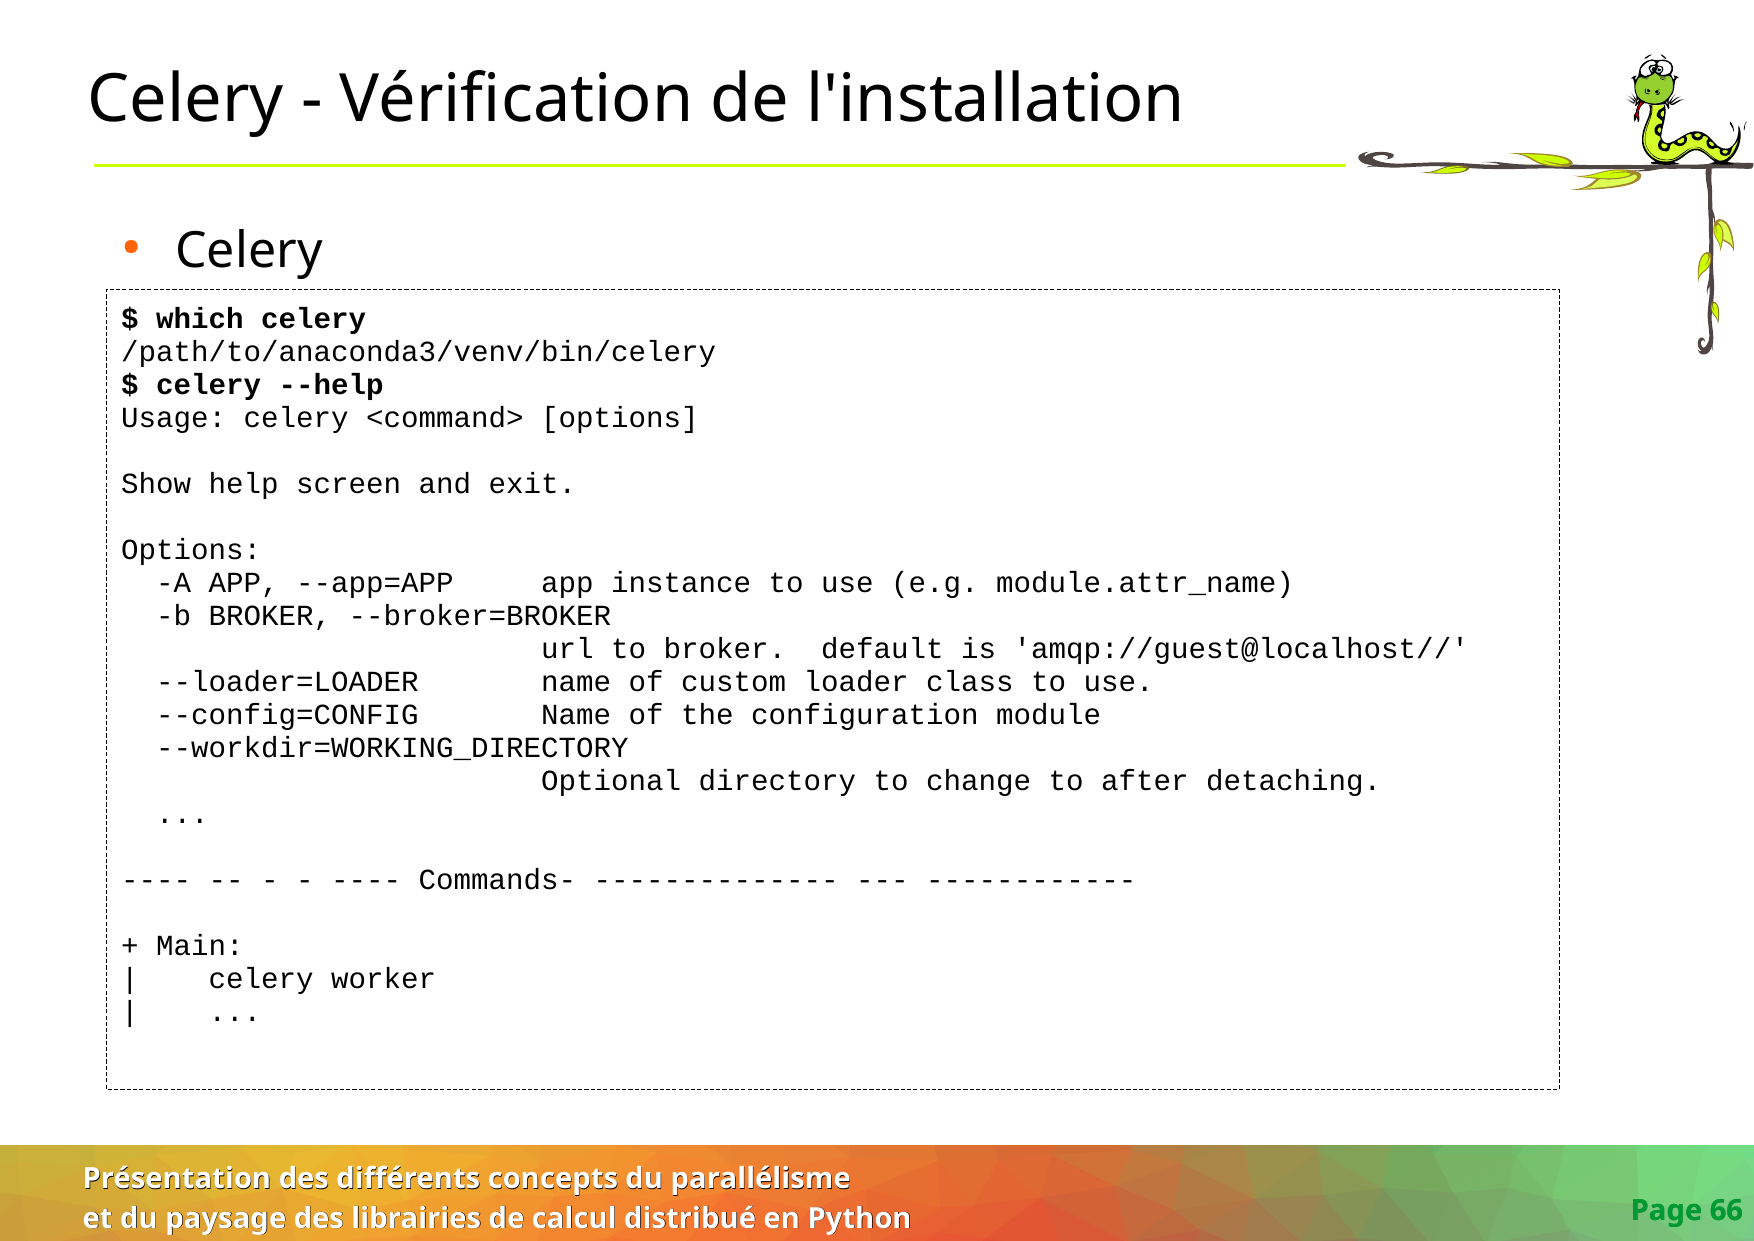

# Celery - Vérification de l'installation
Celery
$ which celery
/path/to/anaconda3/venv/bin/celery
$ celery --help
Usage: celery <command> [options]
Show help screen and exit.
Options:
 -A APP, --app=APP app instance to use (e.g. module.attr_name)
 -b BROKER, --broker=BROKER
 url to broker. default is 'amqp://guest@localhost//'
 --loader=LOADER name of custom loader class to use.
 --config=CONFIG Name of the configuration module
 --workdir=WORKING_DIRECTORY
 Optional directory to change to after detaching.
 ...
---- -- - - ---- Commands- -------------- --- ------------
+ Main:
| celery worker
| ...
66